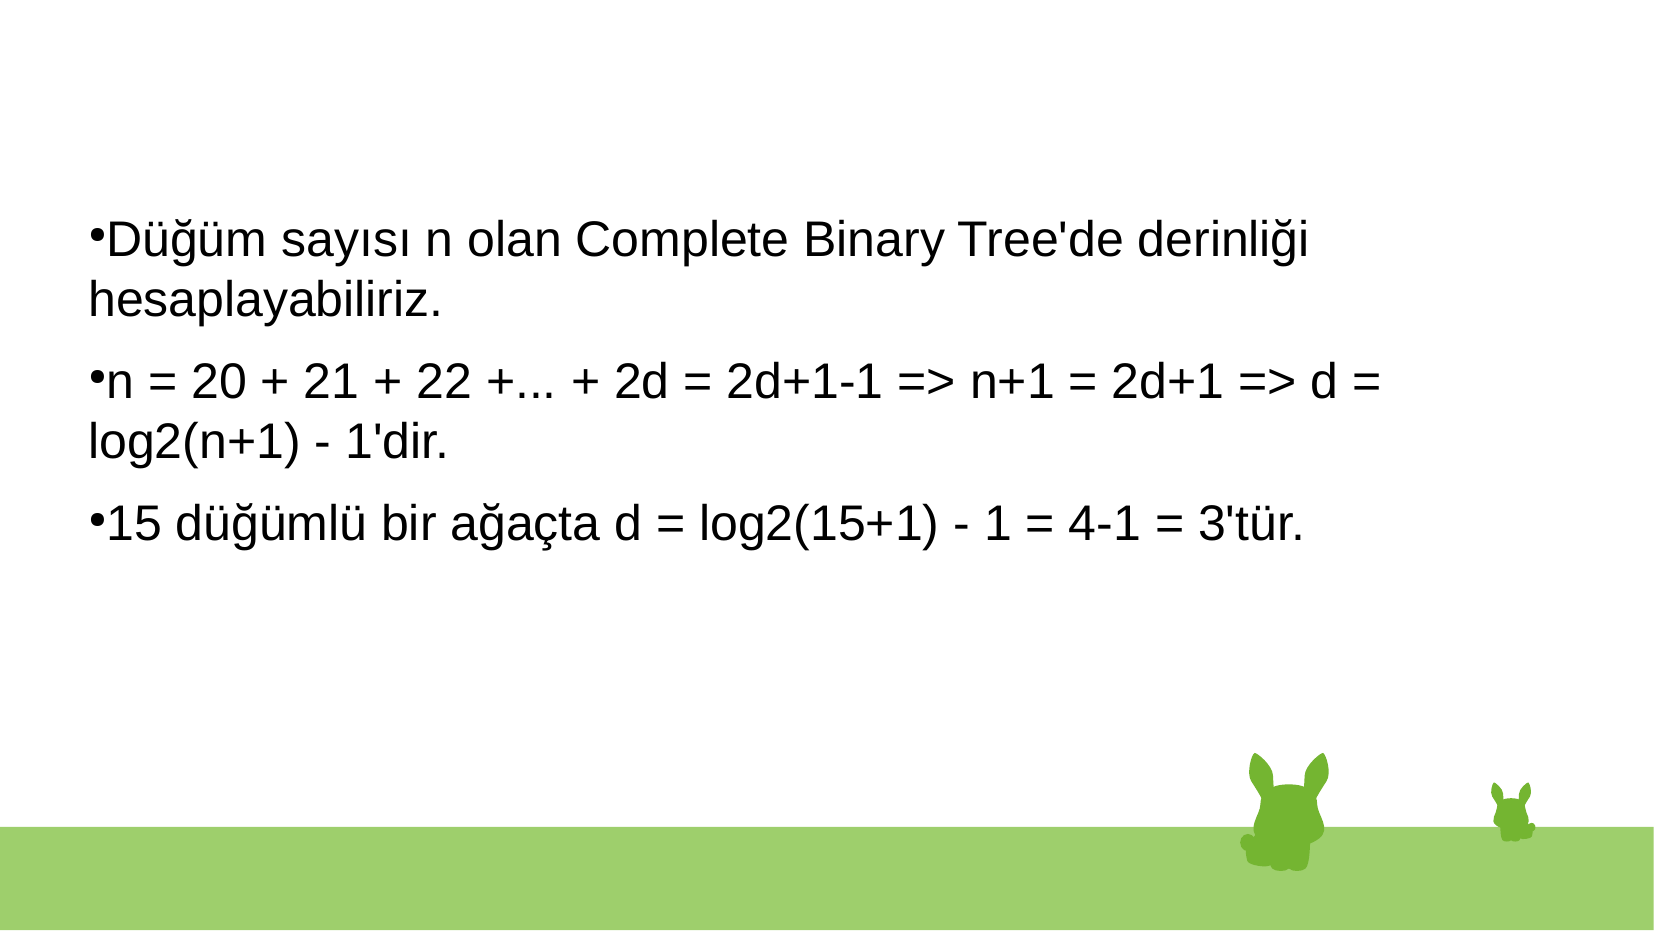

#
﻿Düğüm sayısı n olan Complete Binary Tree'de derinliği hesaplayabiliriz.
n = 20 + 21 + 22 +... + 2d = 2d+1-1 => n+1 = 2d+1 => d = log2(n+1) - 1'dir.
15 düğümlü bir ağaçta d = log2(15+1) - 1 = 4-1 = 3'tür.